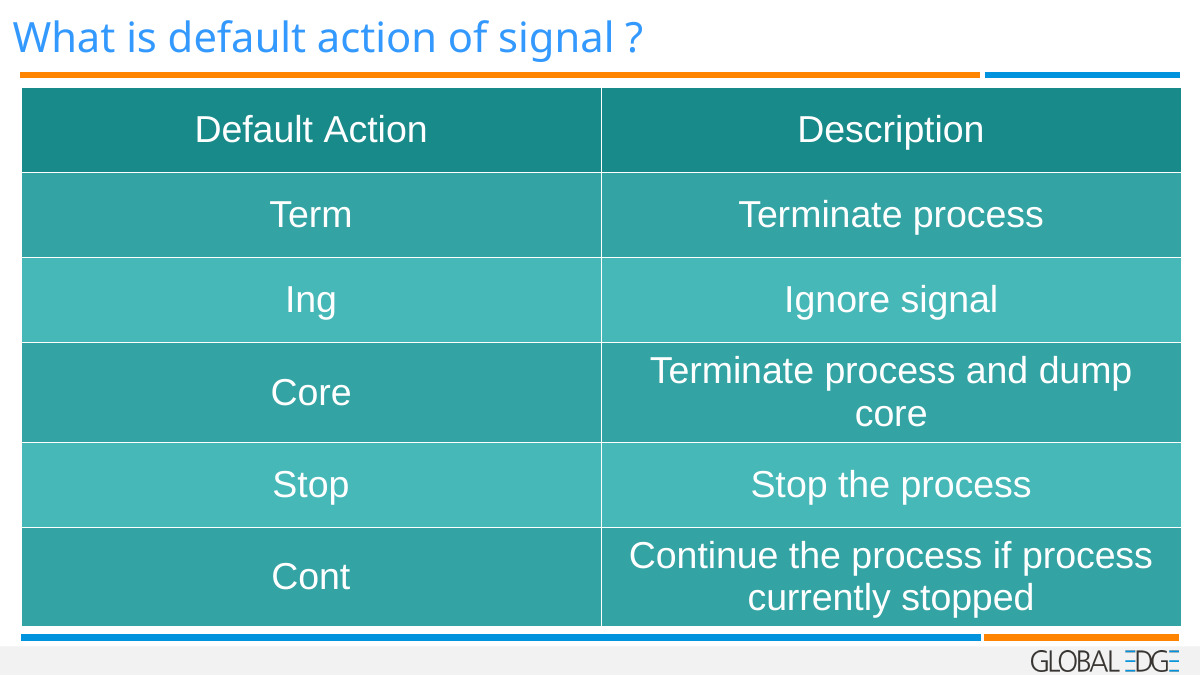

# What is default action of signal ?
| Default Action | Description |
| --- | --- |
| Term | Terminate process |
| Ing | Ignore signal |
| Core | Terminate process and dump core |
| Stop | Stop the process |
| Cont | Continue the process if process currently stopped |